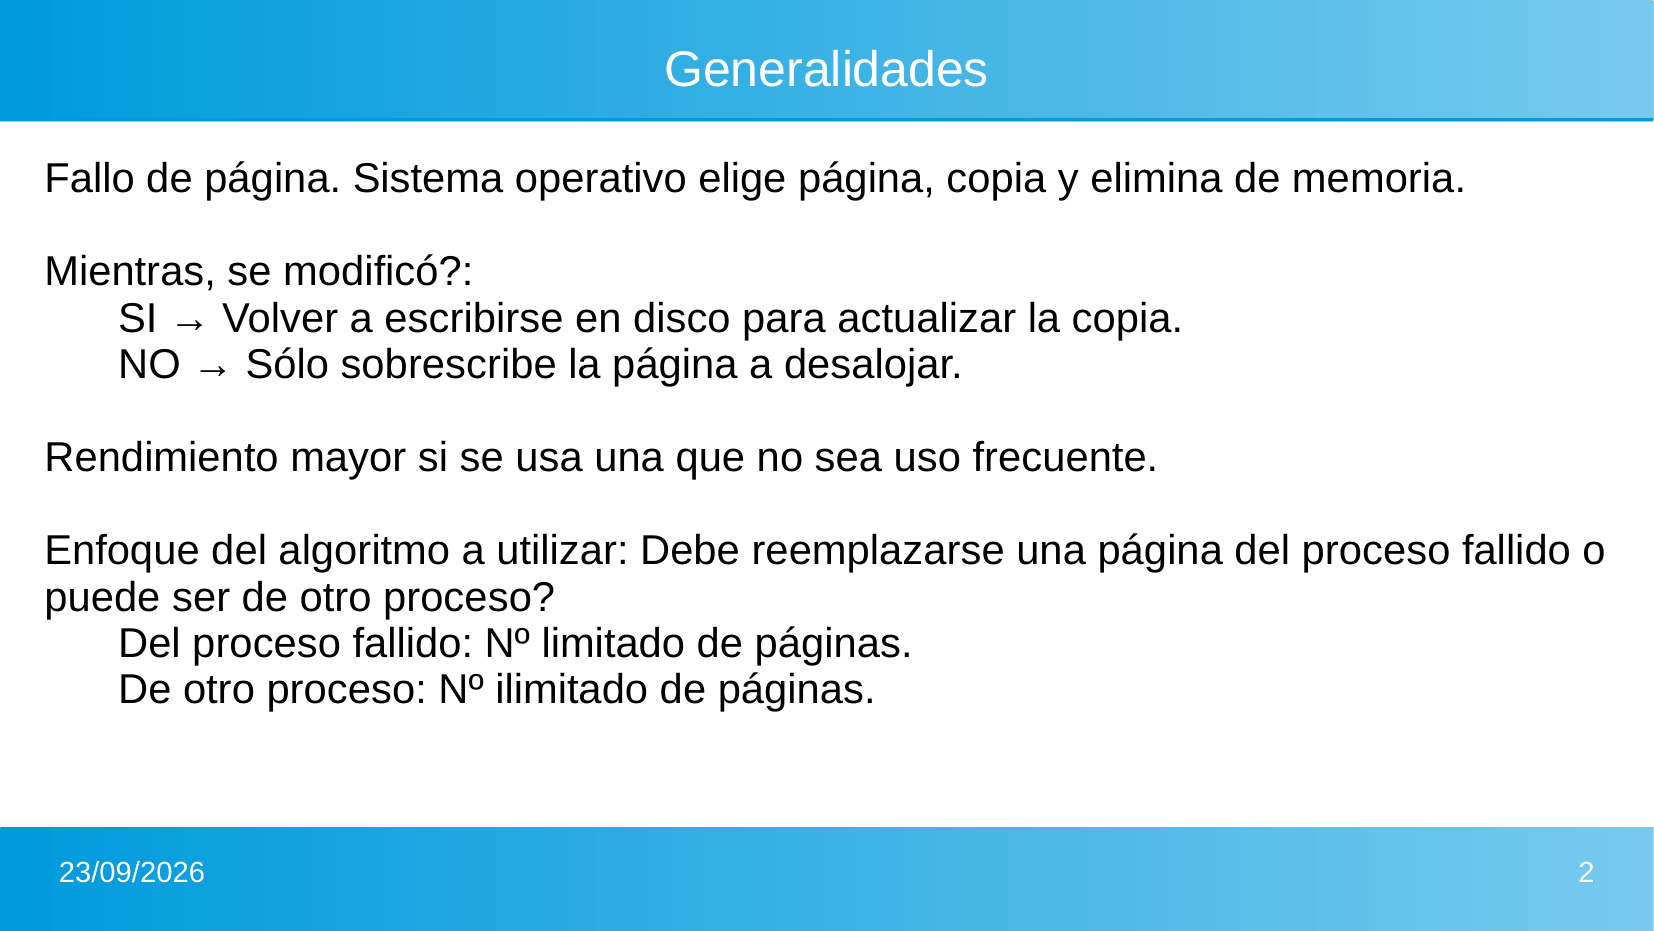

# Generalidades
Fallo de página. Sistema operativo elige página, copia y elimina de memoria.
Mientras, se modificó?:
	SI → Volver a escribirse en disco para actualizar la copia.
	NO → Sólo sobrescribe la página a desalojar.
Rendimiento mayor si se usa una que no sea uso frecuente.
Enfoque del algoritmo a utilizar: Debe reemplazarse una página del proceso fallido o puede ser de otro proceso?
	Del proceso fallido: Nº limitado de páginas.
	De otro proceso: Nº ilimitado de páginas.
2